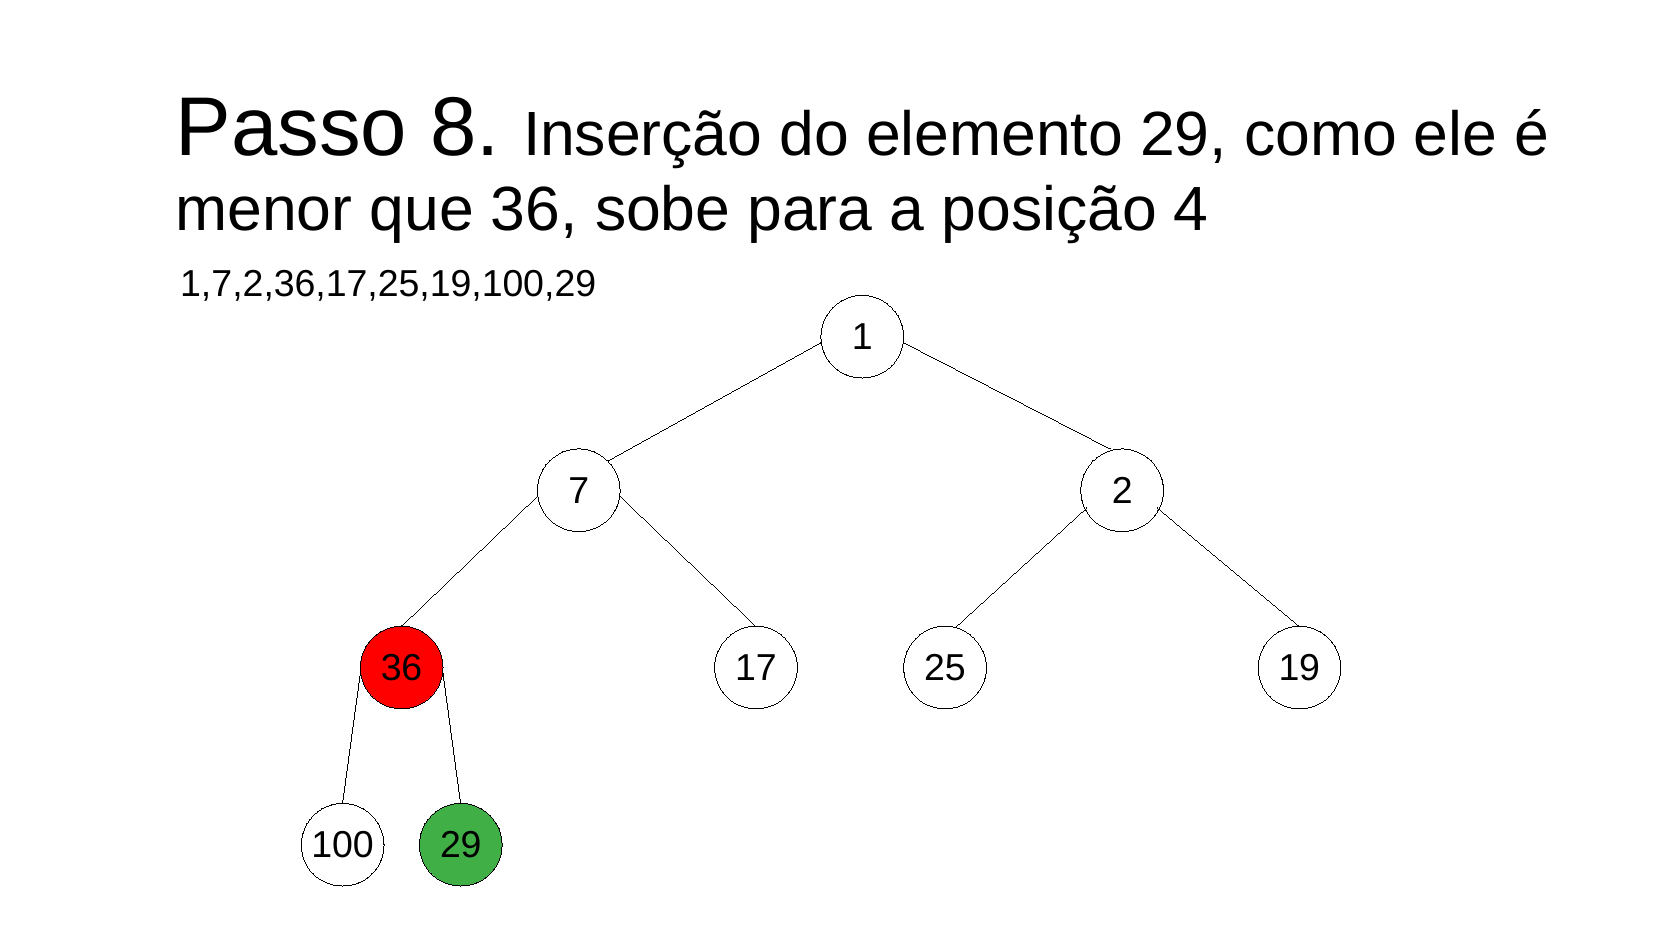

Passo 8. Inserção do elemento 29, como ele é menor que 36, sobe para a posição 4
1,7,2,36,17,25,19,100,29
1
7
2
36
17
25
19
100
29